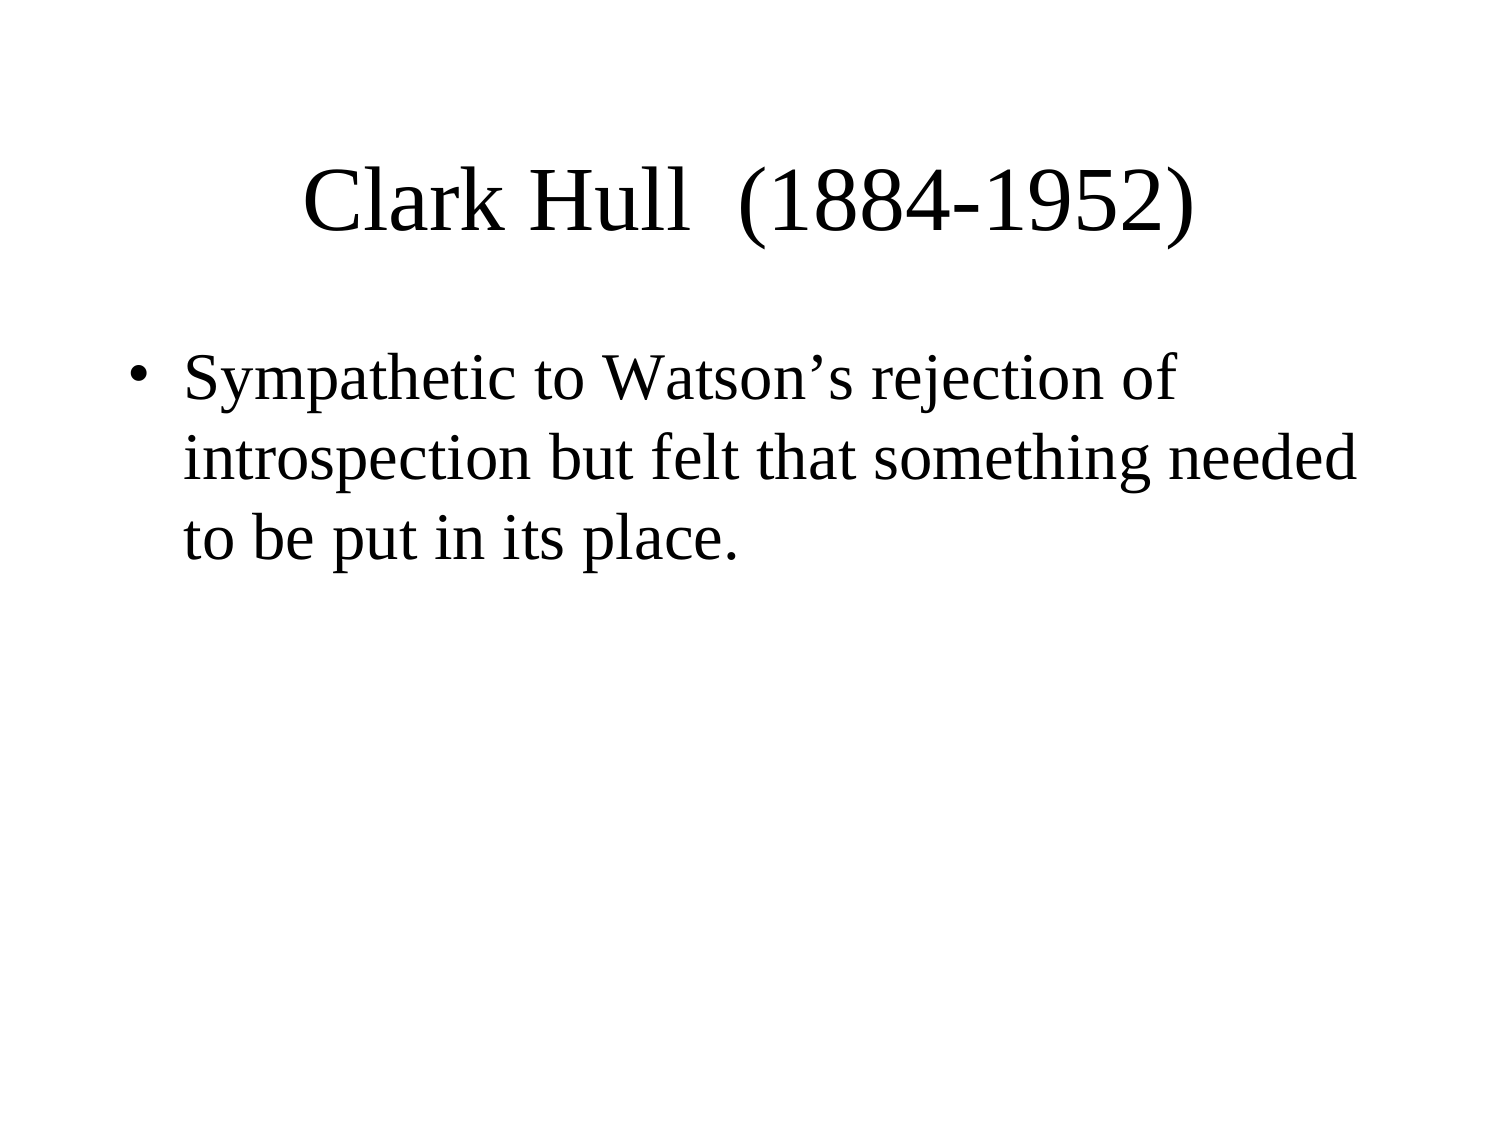

# Clark Hull (1884-1952)
Sympathetic to Watson’s rejection of introspection but felt that something needed to be put in its place.